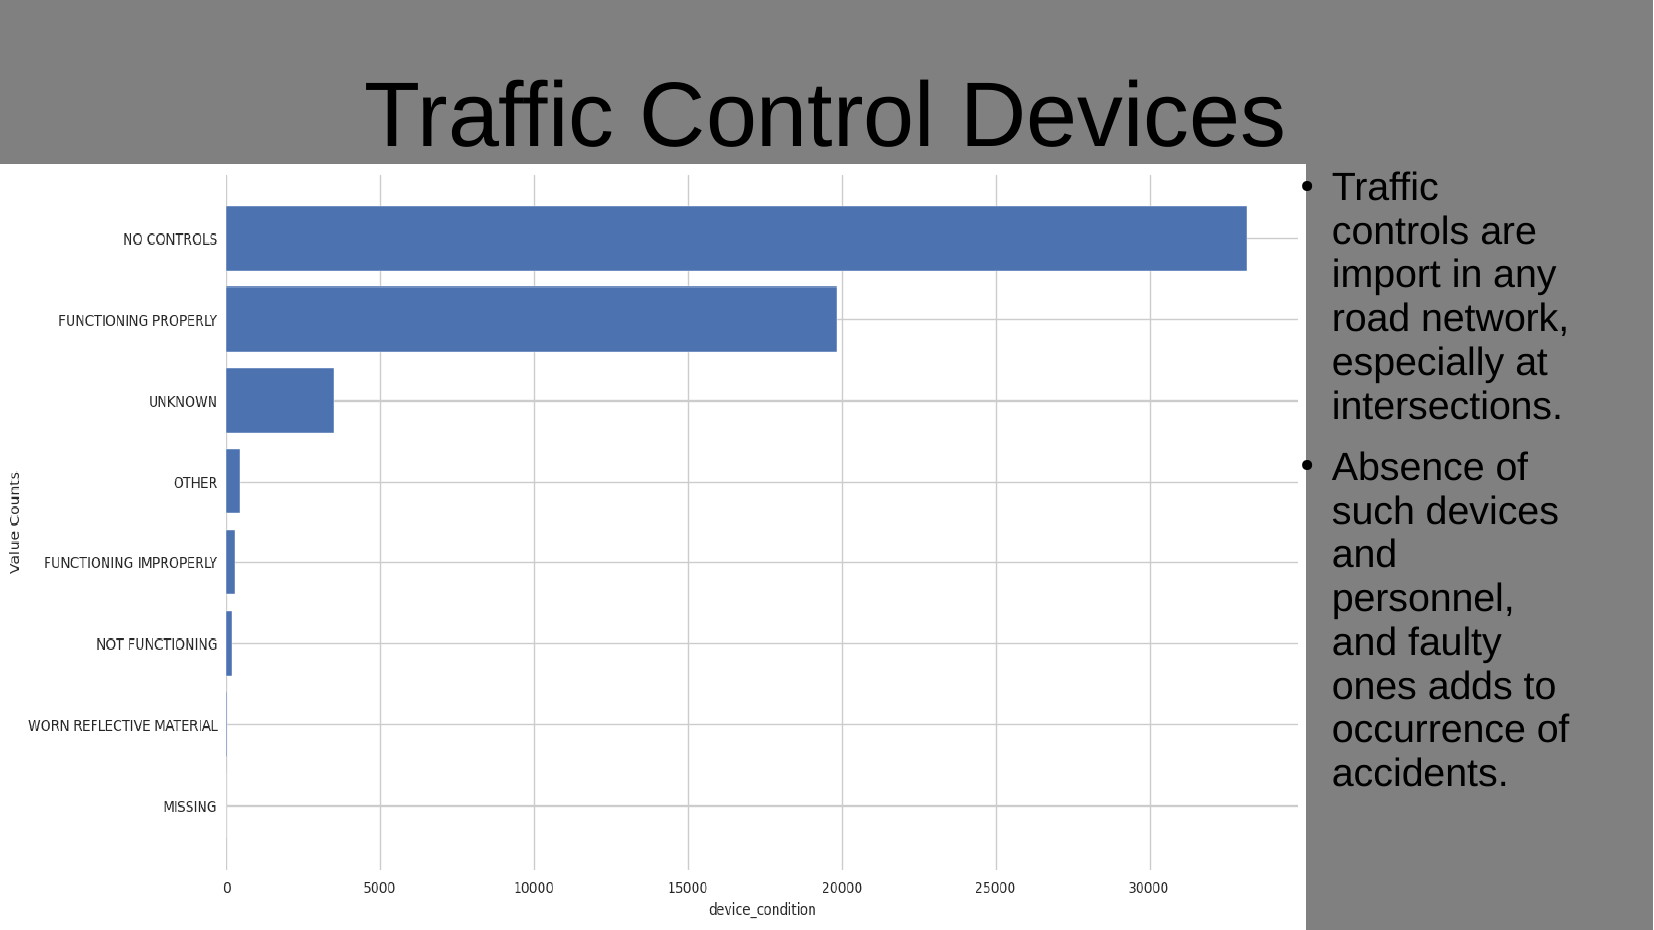

# Traffic Control Devices
Traffic controls are import in any road network, especially at intersections.
Absence of such devices and personnel, and faulty ones adds to occurrence of accidents.